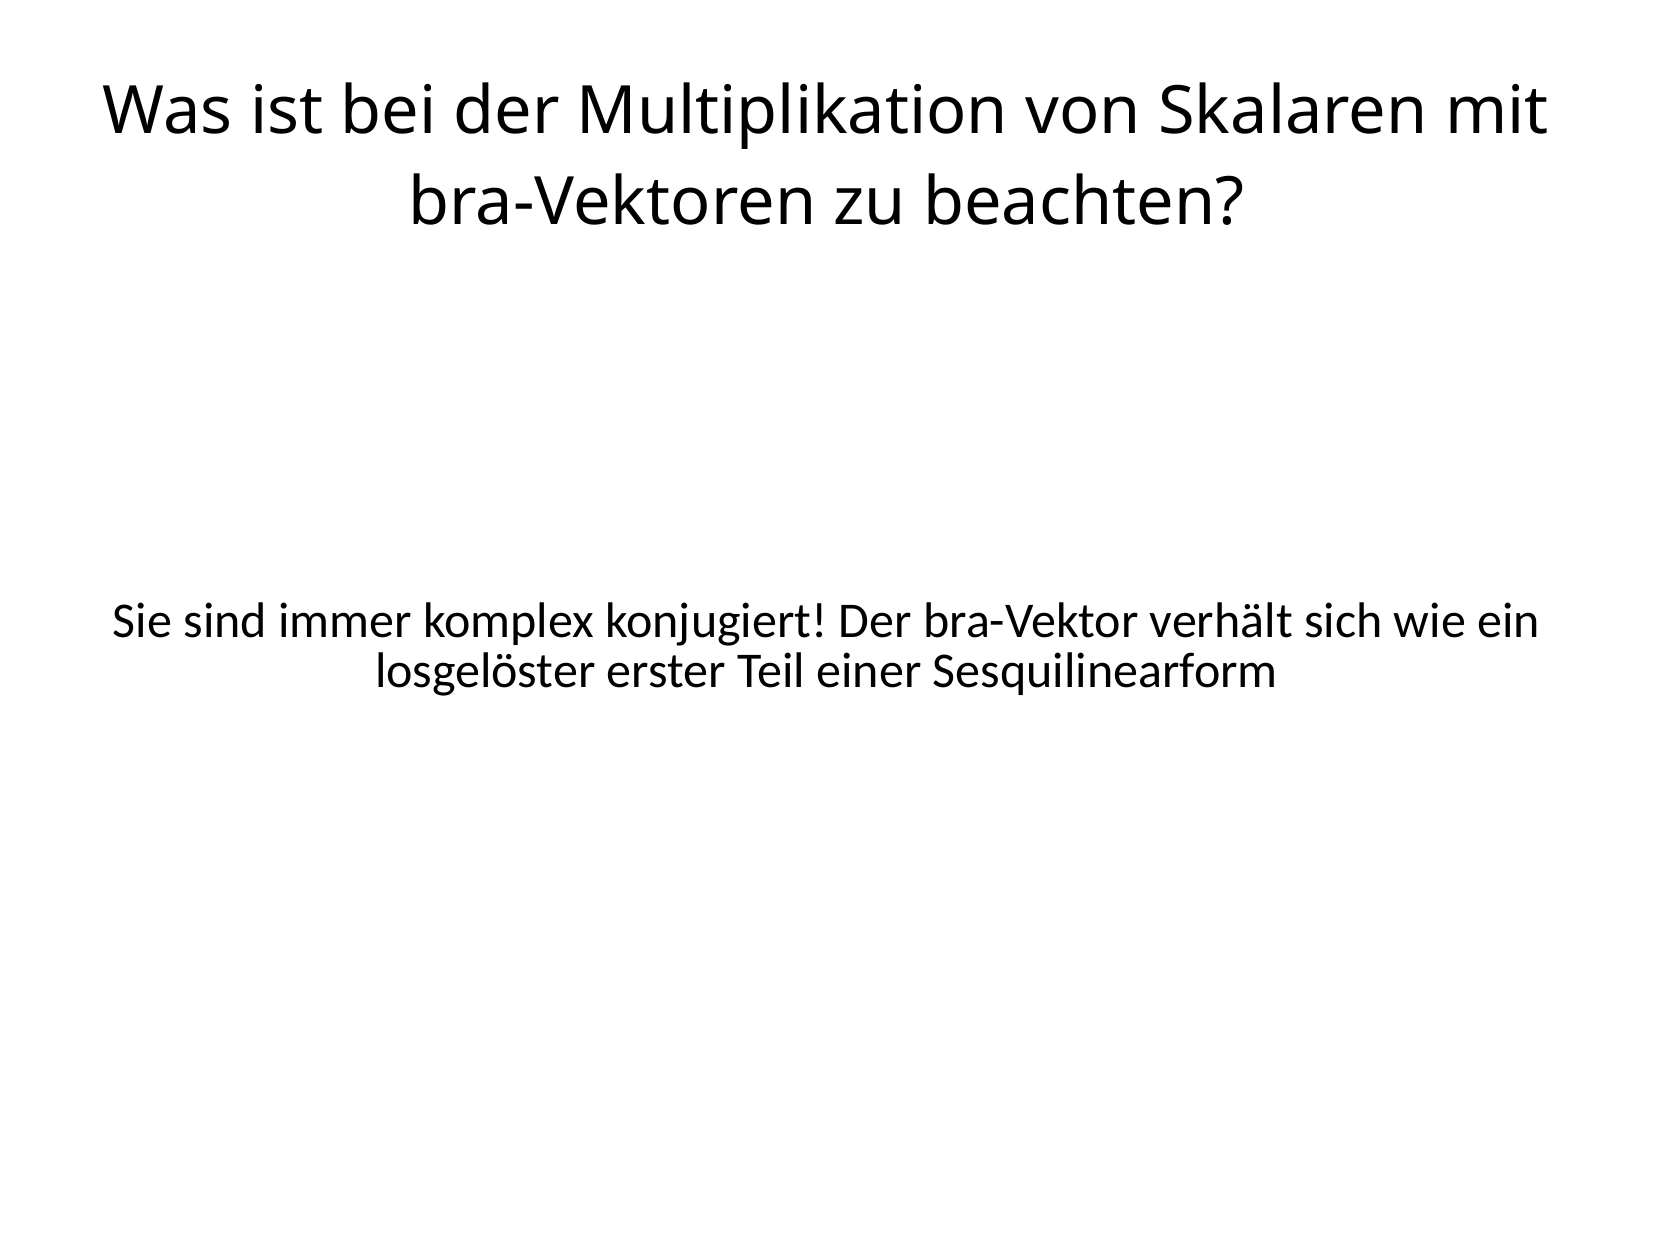

# Was ist bei der Multiplikation von Skalaren mit bra‑Vektoren zu beachten?
Sie sind immer komplex konjugiert! Der bra-Vektor verhält sich wie ein losgelöster erster Teil einer Sesquilinearform